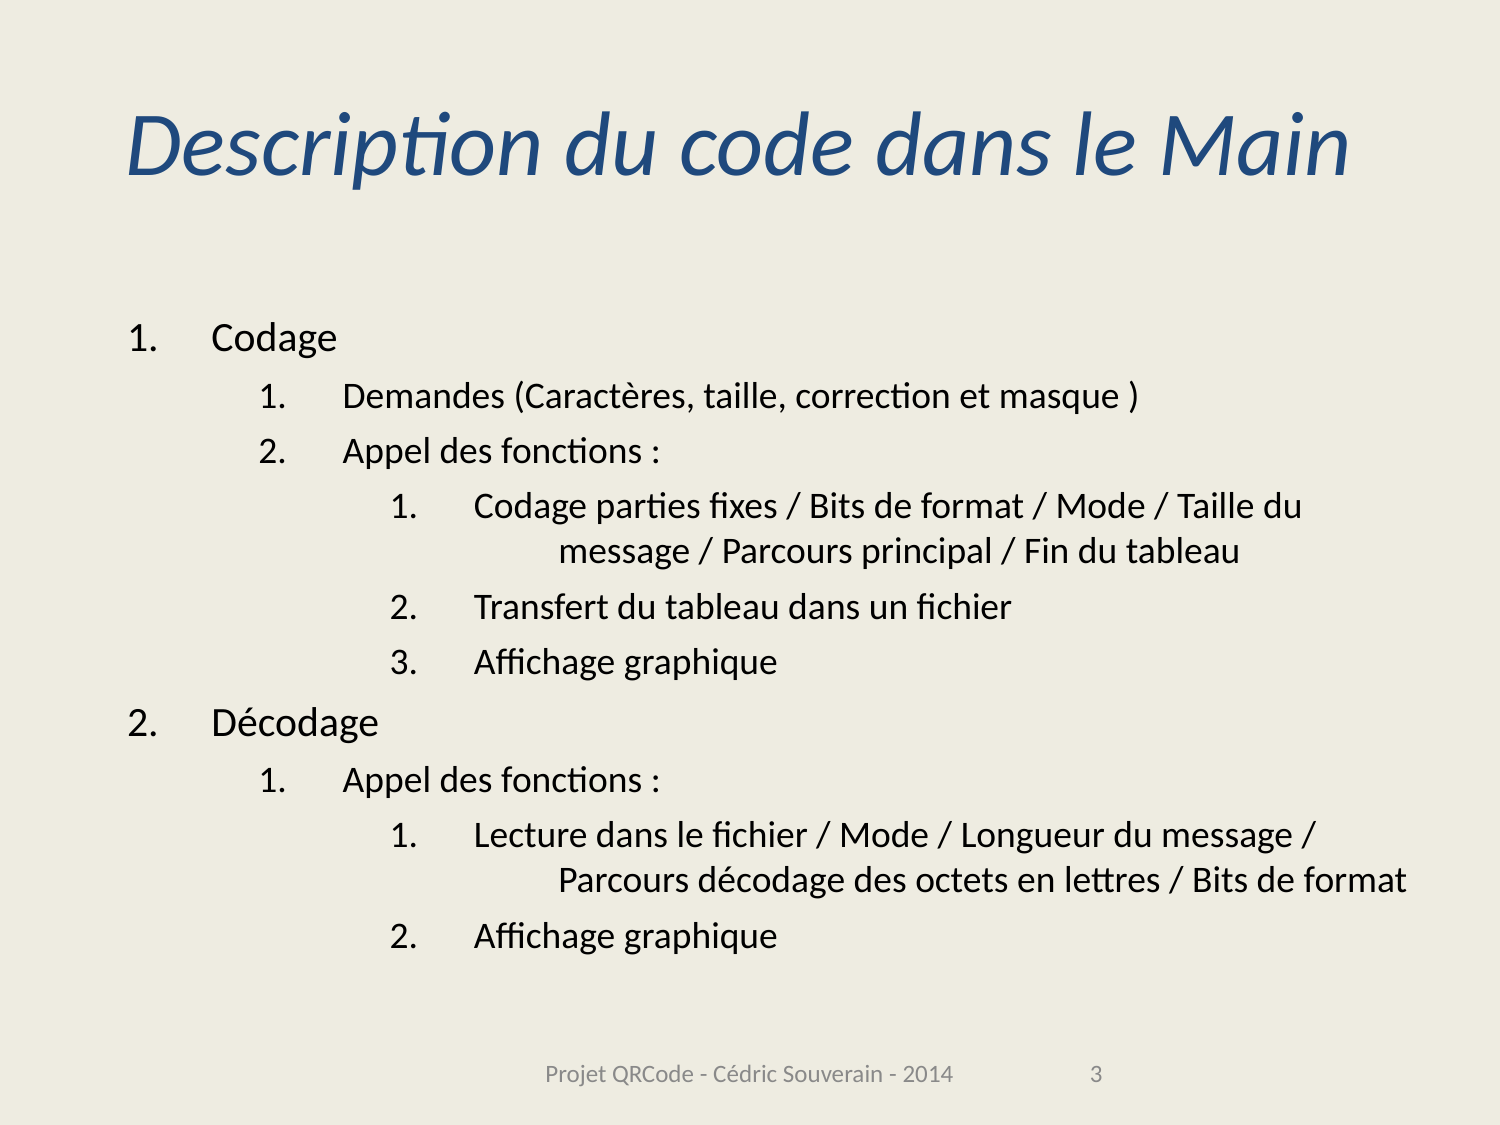

# Description du code dans le Main
Codage
Demandes (Caractères, taille, correction et masque )
Appel des fonctions :
Codage parties fixes / Bits de format / Mode / Taille du message / Parcours principal / Fin du tableau
Transfert du tableau dans un fichier
Affichage graphique
Décodage
Appel des fonctions :
Lecture dans le fichier / Mode / Longueur du message / Parcours décodage des octets en lettres / Bits de format
Affichage graphique
Projet QRCode - Cédric Souverain - 2014